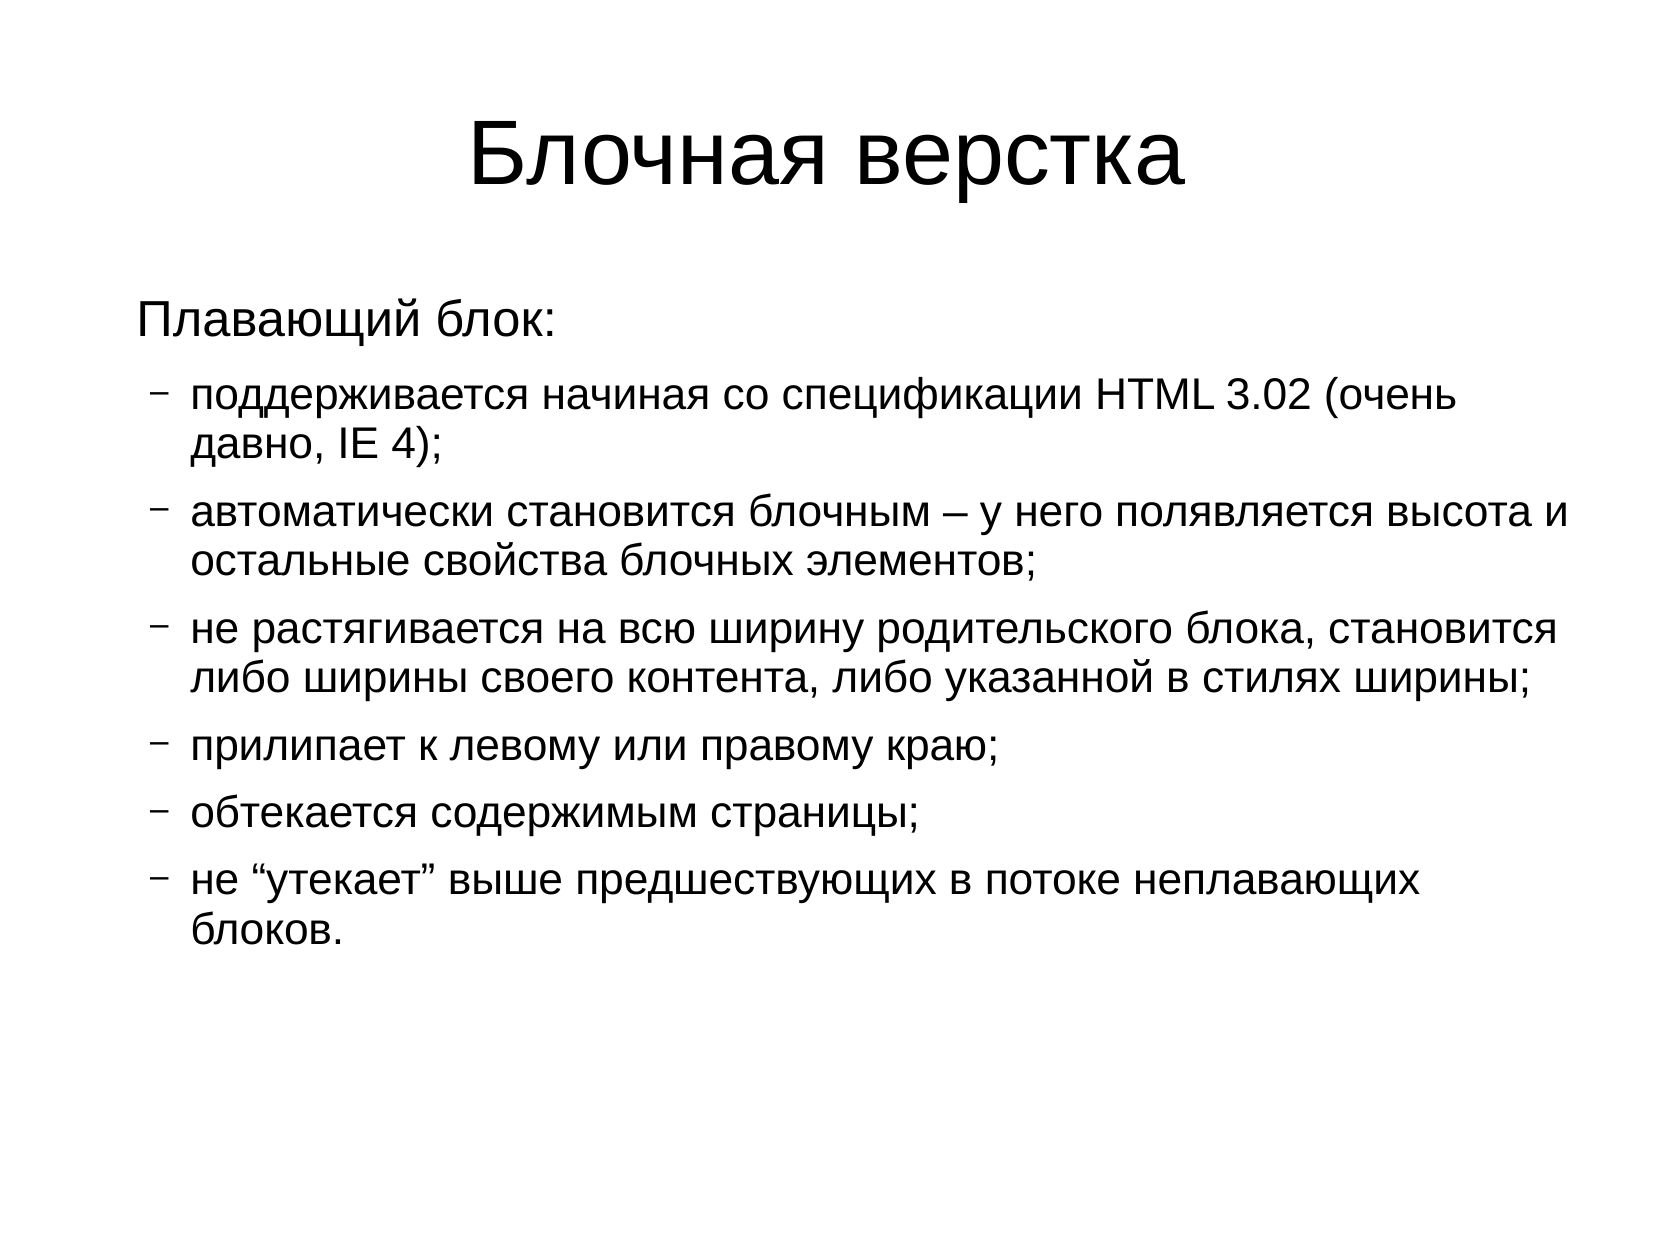

# Блочная верстка
Плавающий блок:
поддерживается начиная со спецификации HTML 3.02 (очень давно, IE 4);
автоматически становится блочным – у него полявляется высота и остальные свойства блочных элементов;
не растягивается на всю ширину родительского блока, становится либо ширины своего контента, либо указанной в стилях ширины;
прилипает к левому или правому краю;
обтекается содержимым страницы;
не “утекает” выше предшествующих в потоке неплавающих блоков.